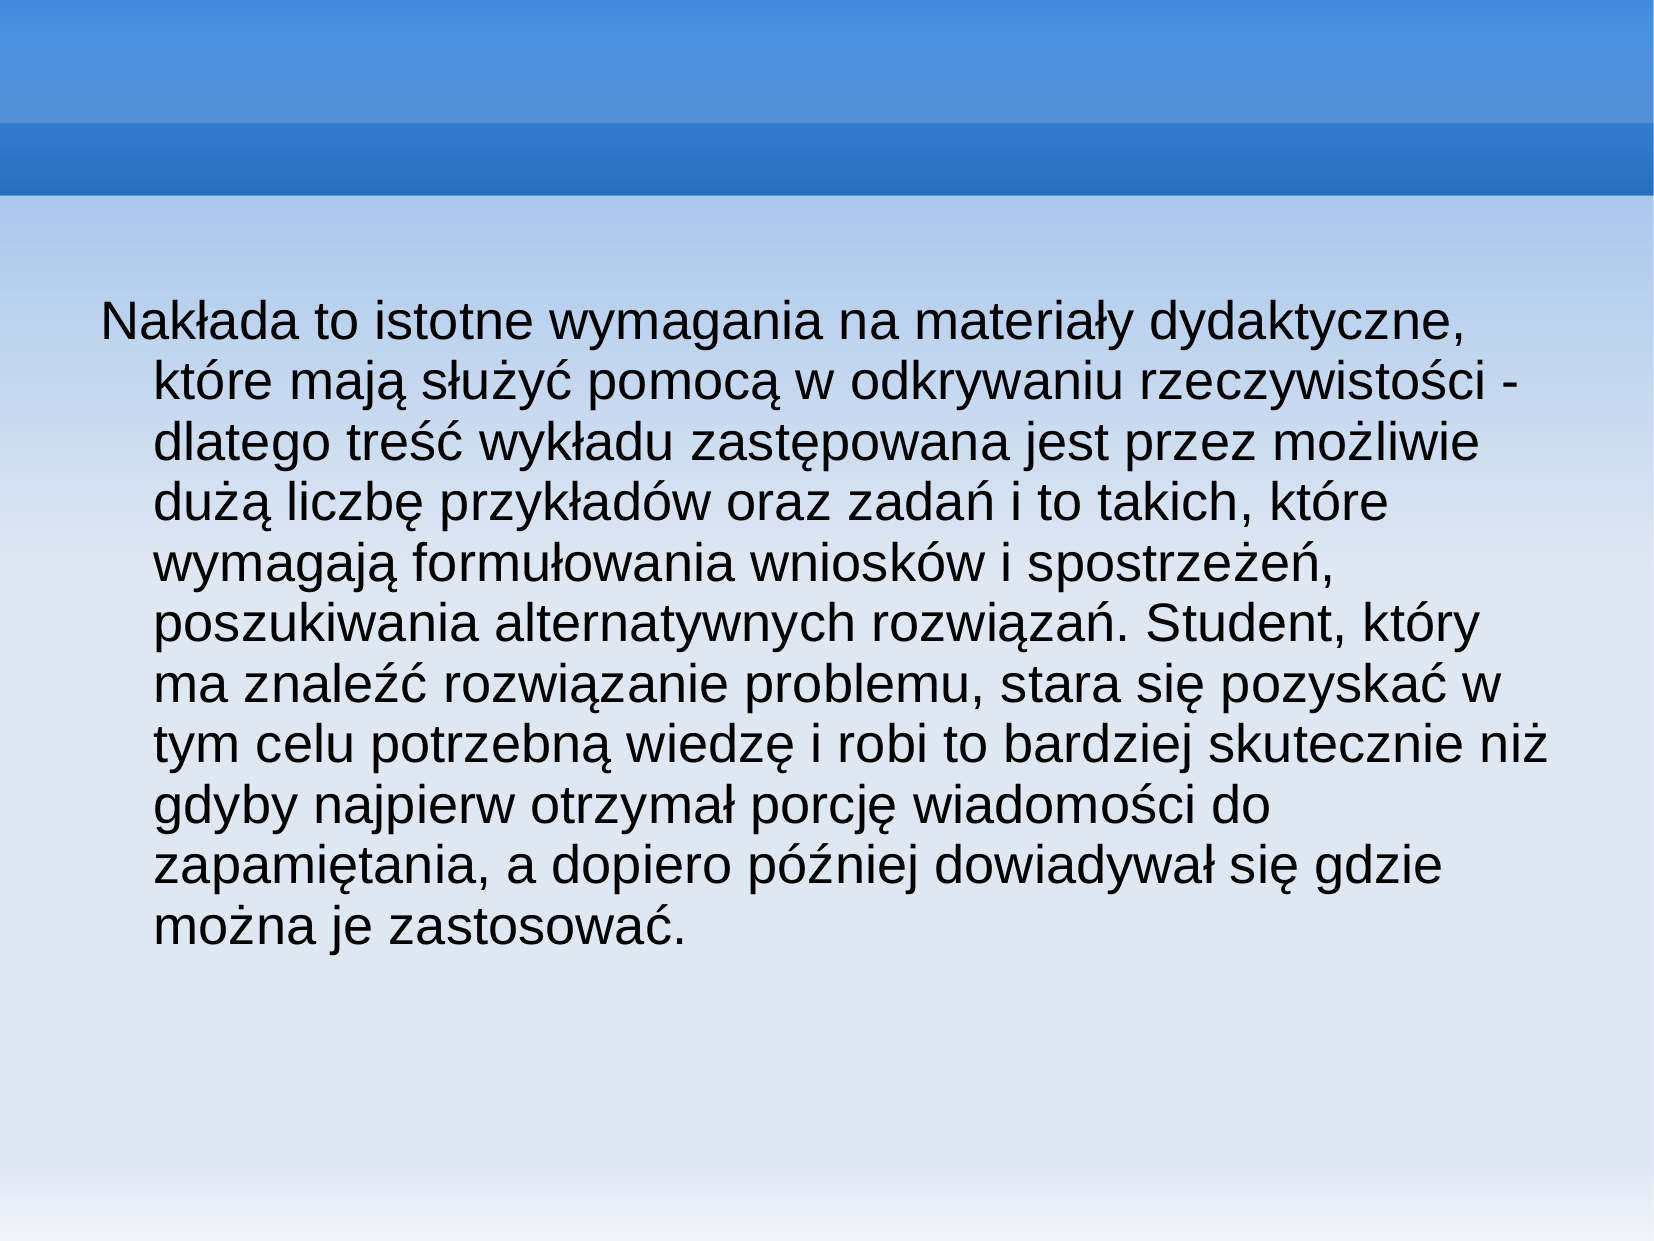

#
Nakłada to istotne wymagania na materiały dydaktyczne, które mają służyć pomocą w odkrywaniu rzeczywistości - dlatego treść wykładu zastępowana jest przez możliwie dużą liczbę przykładów oraz zadań i to takich, które wymagają formułowania wniosków i spostrzeżeń, poszukiwania alternatywnych rozwiązań. Student, który ma znaleźć rozwiązanie problemu, stara się pozyskać w tym celu potrzebną wiedzę i robi to bardziej skutecznie niż gdyby najpierw otrzymał porcję wiadomości do zapamiętania, a dopiero później dowiadywał się gdzie można je zastosować.